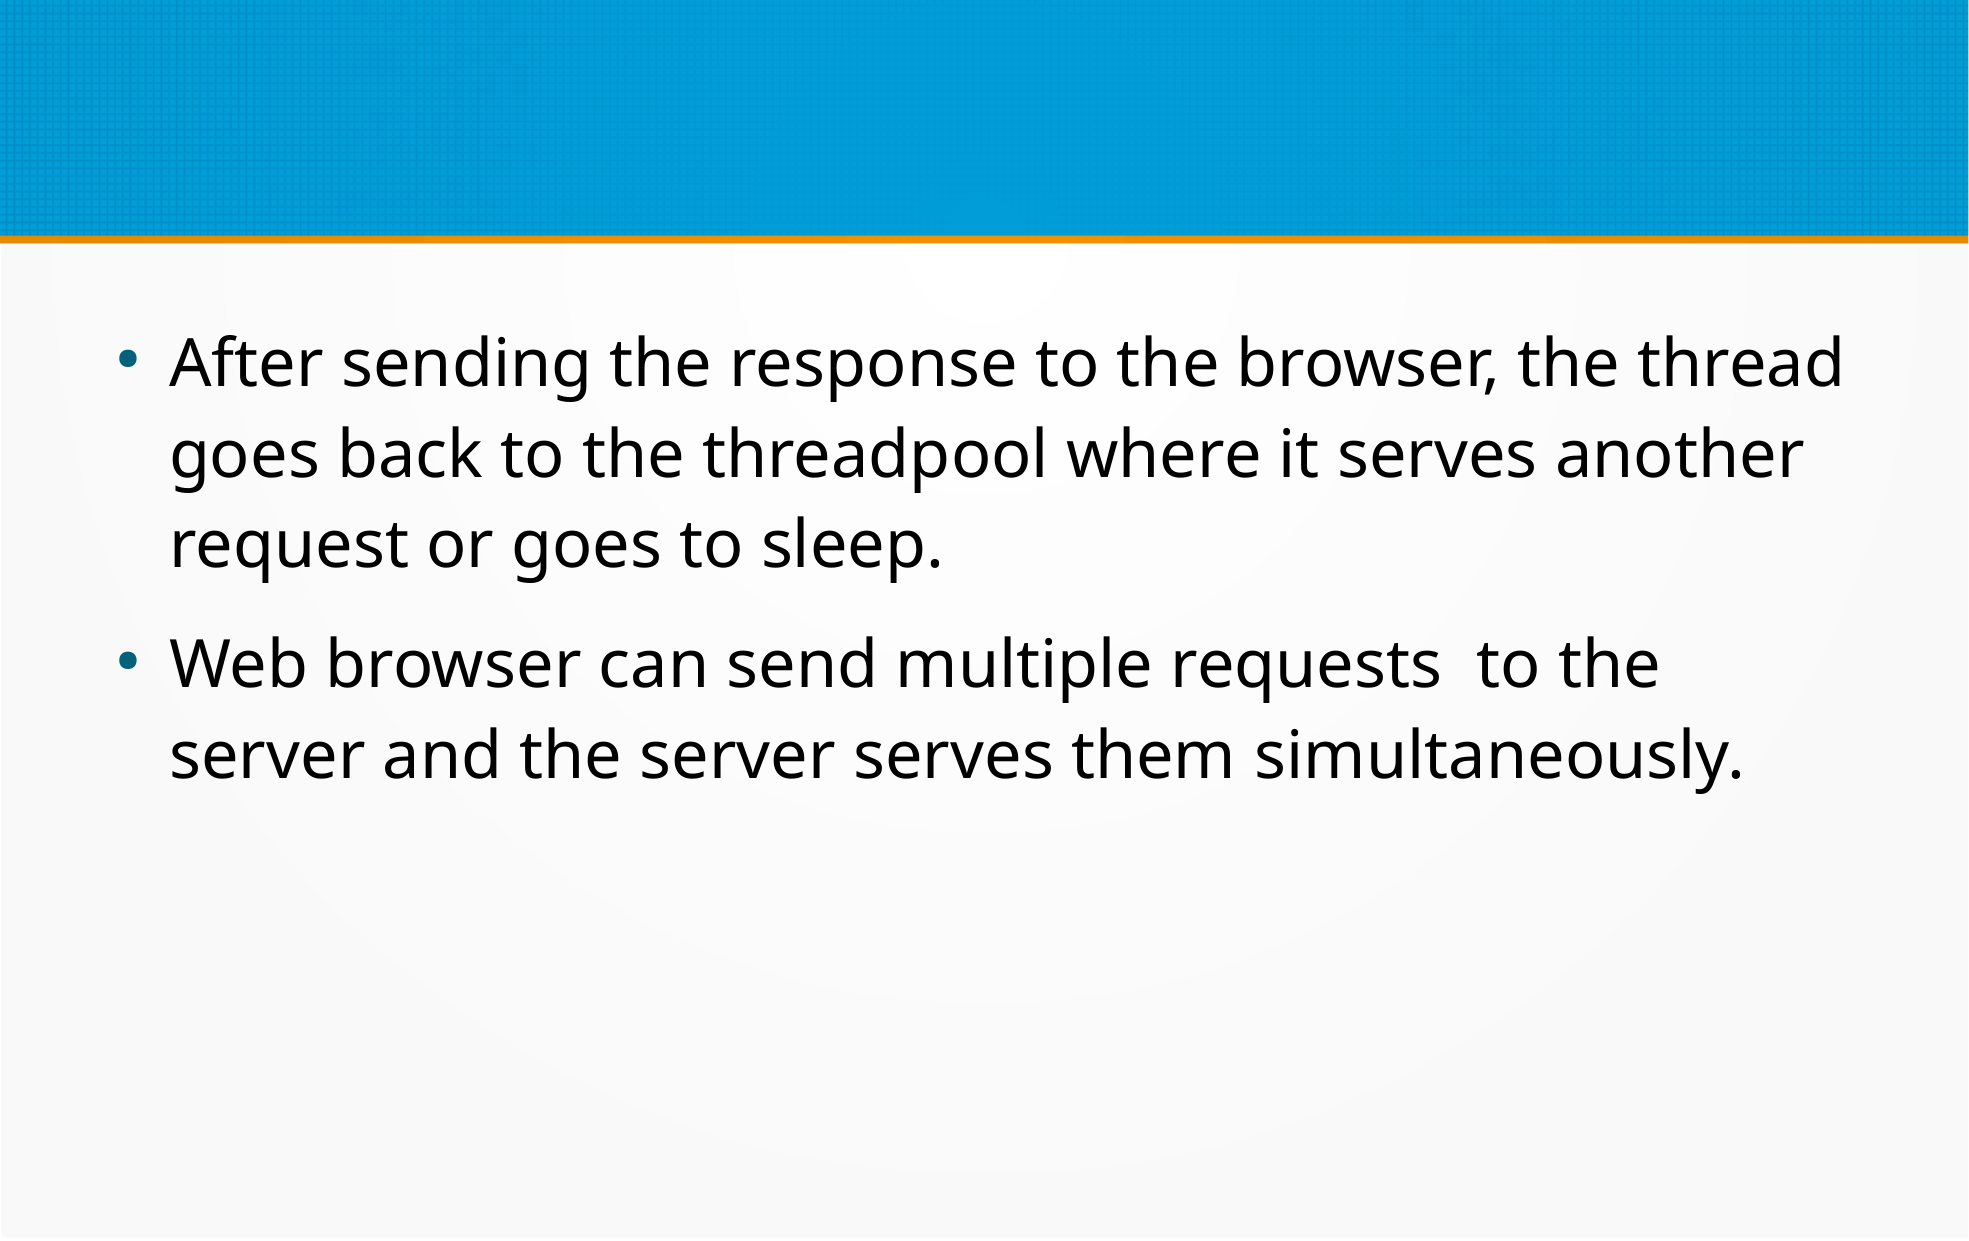

# After sending the response to the browser, the thread goes back to the threadpool where it serves another request or goes to sleep.
Web browser can send multiple requests to the server and the server serves them simultaneously.